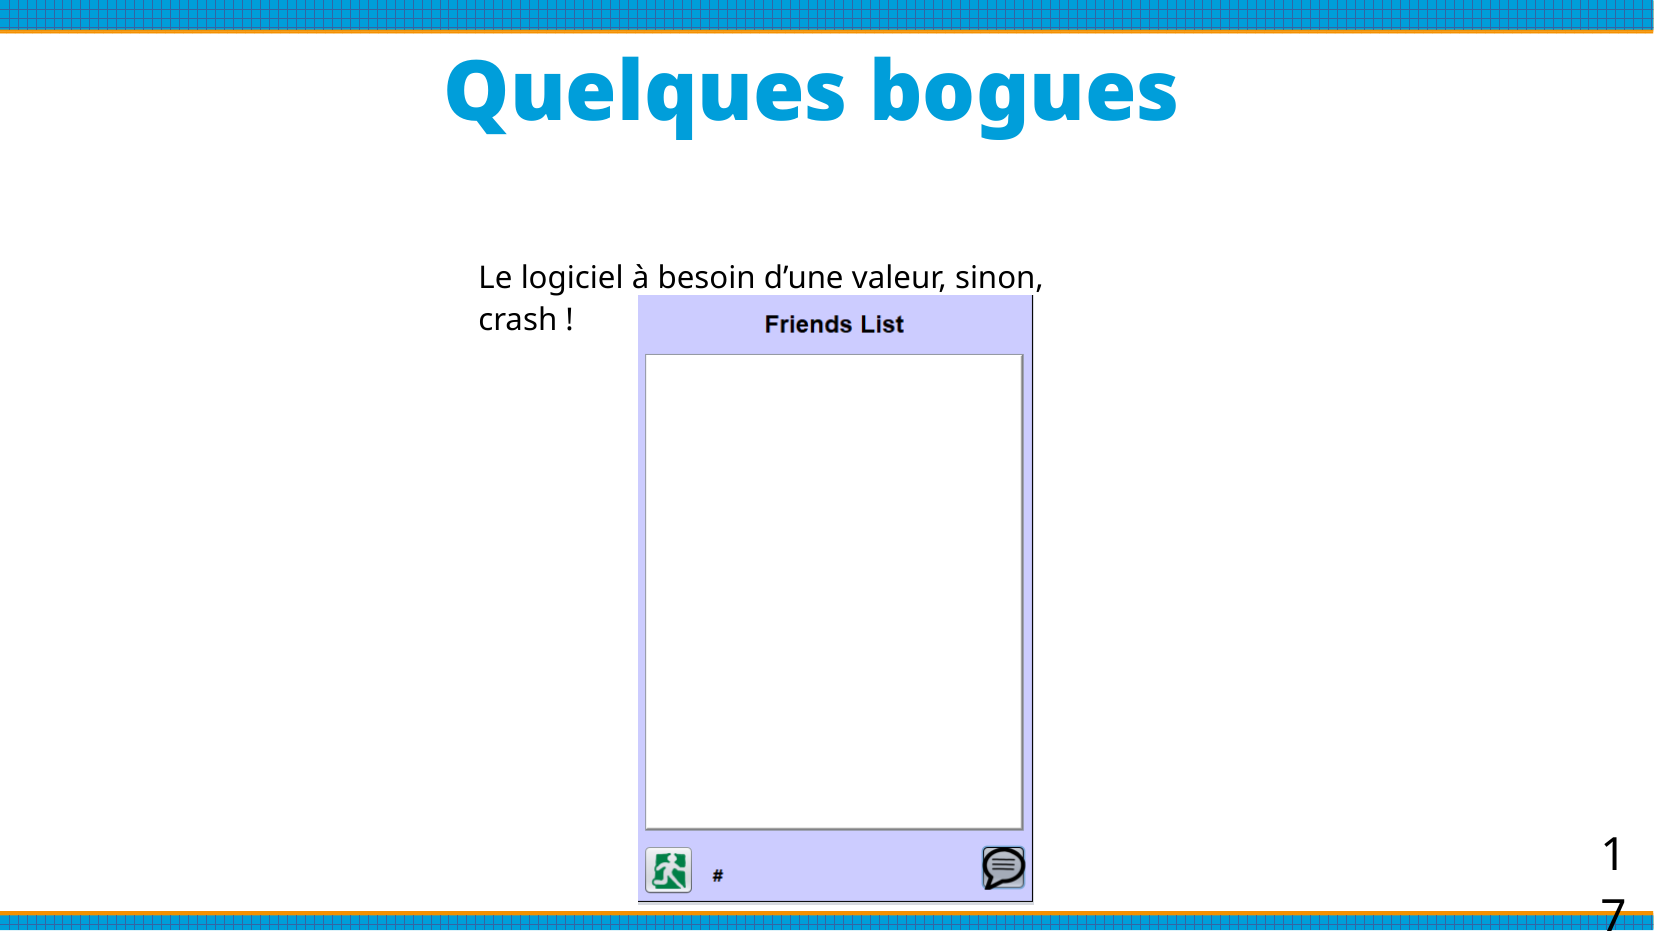

# Quelques bogues
Le logiciel à besoin d’une valeur, sinon, crash !
17